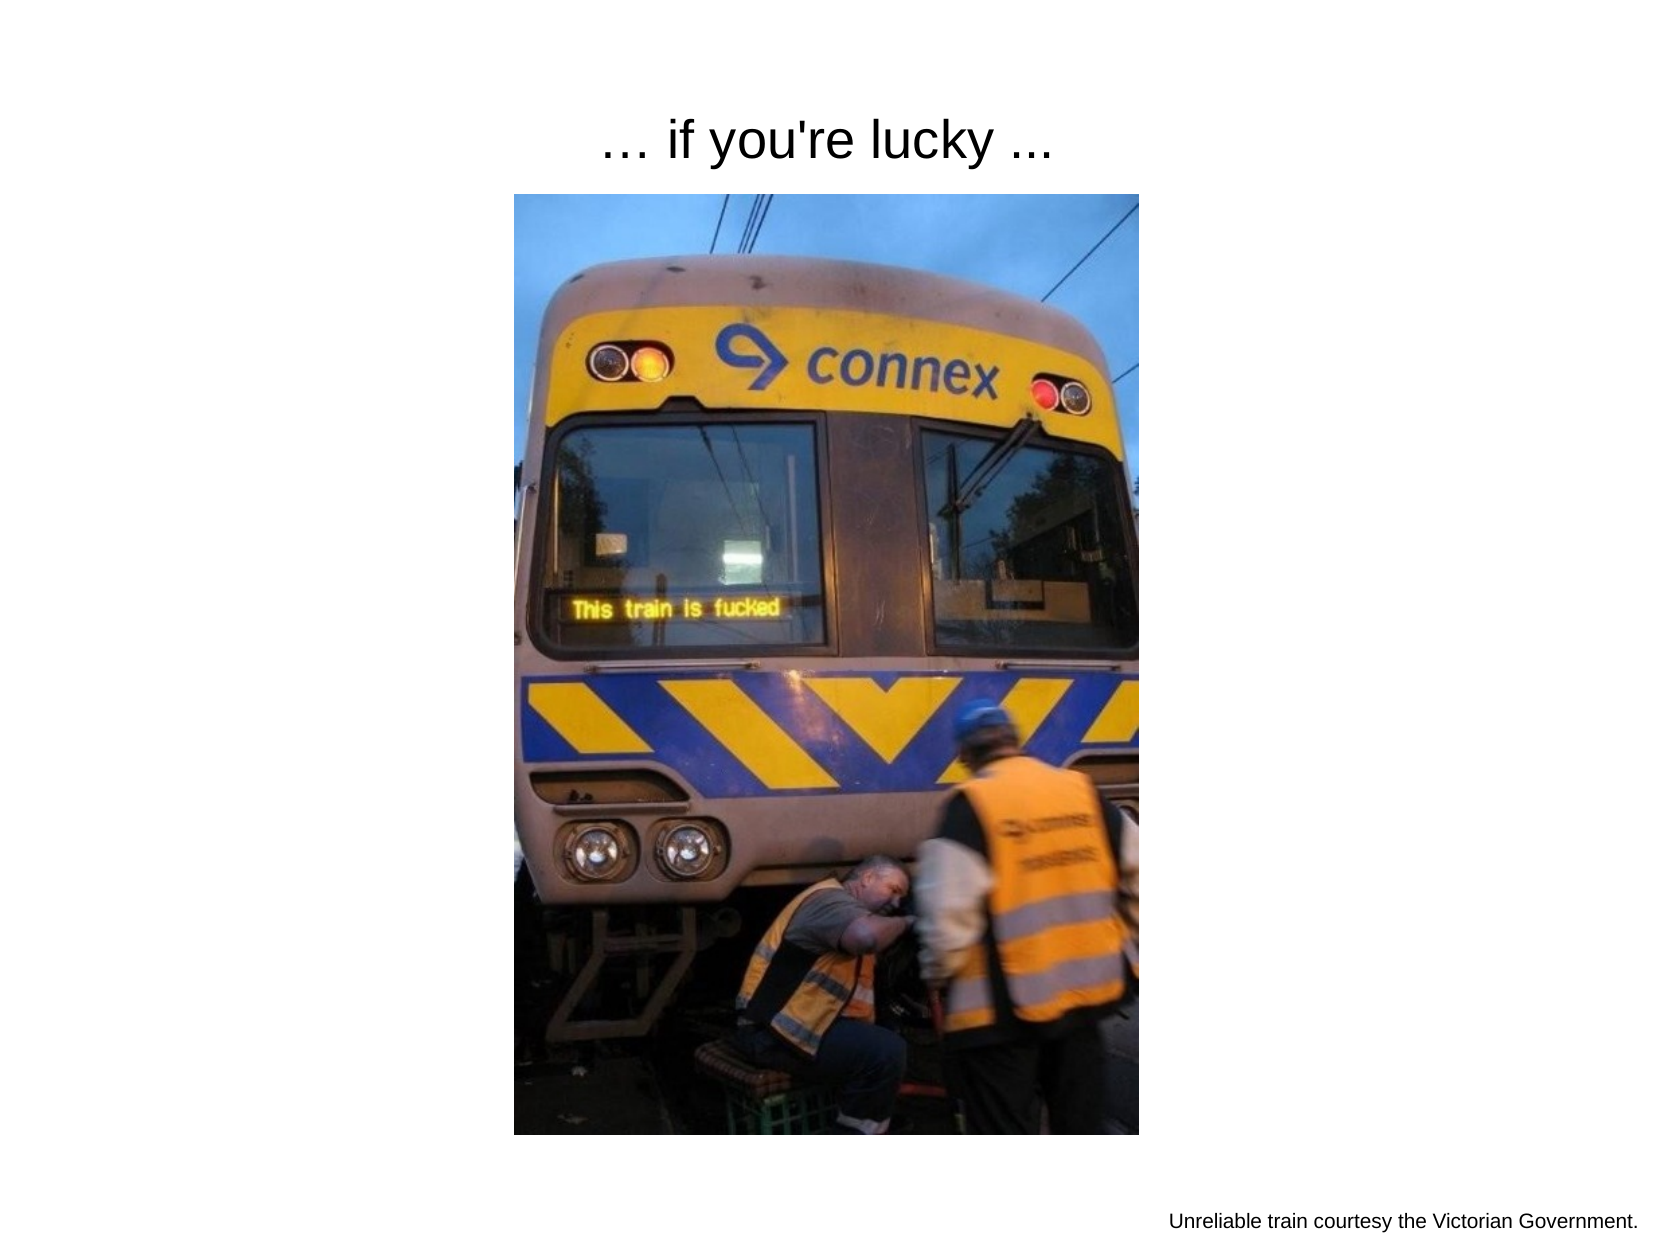

# … if you're lucky ...
Unreliable train courtesy the Victorian Government.